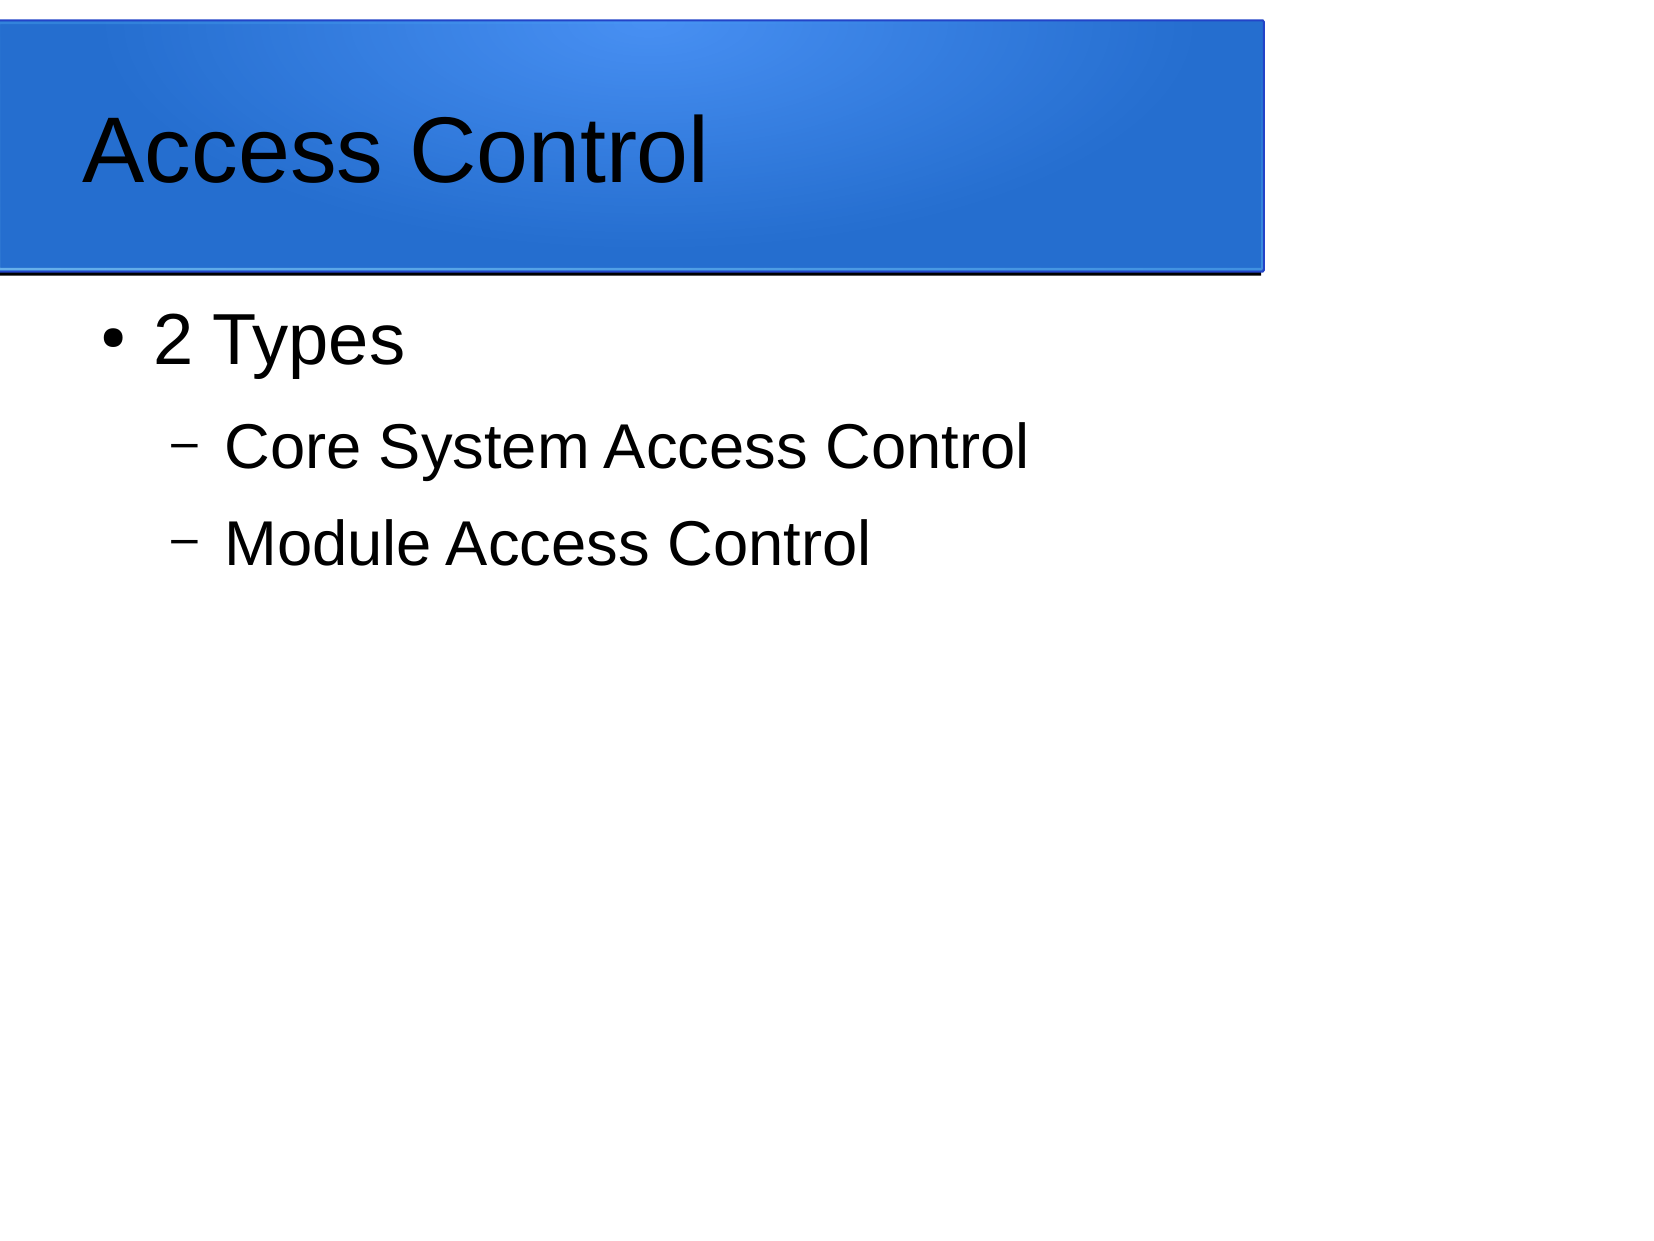

# Access Control
2 Types
Core System Access Control
Module Access Control